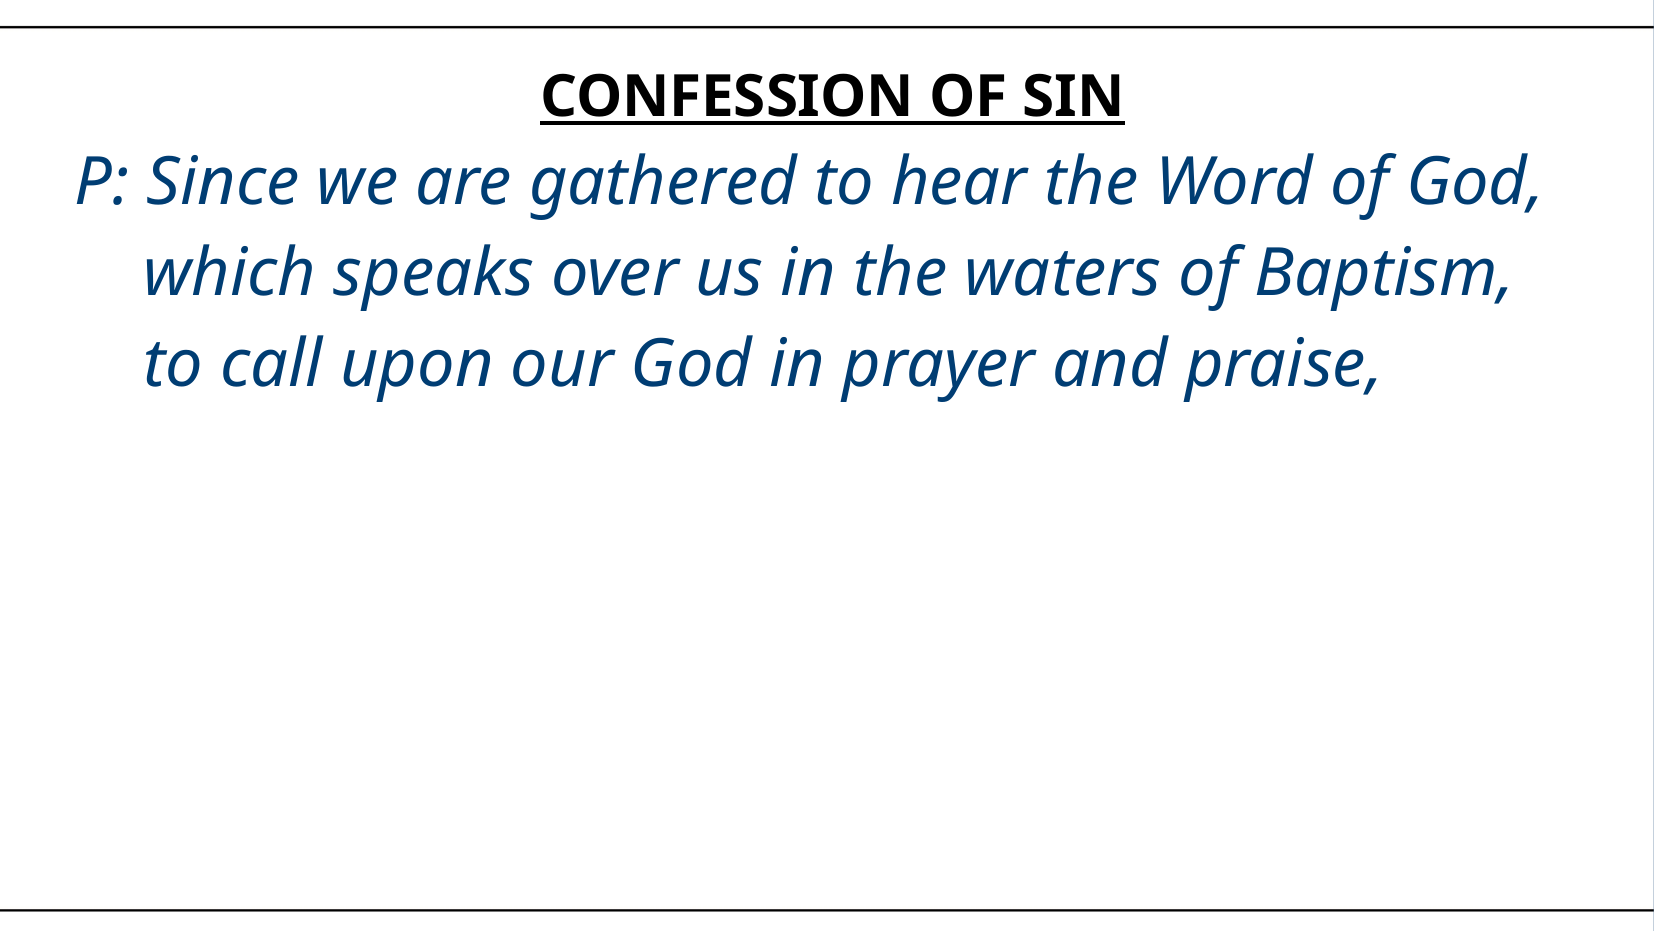

CONFESSION OF SIN
P: Since we are gathered to hear the Word of God,
 which speaks over us in the waters of Baptism,
 to call upon our God in prayer and praise,